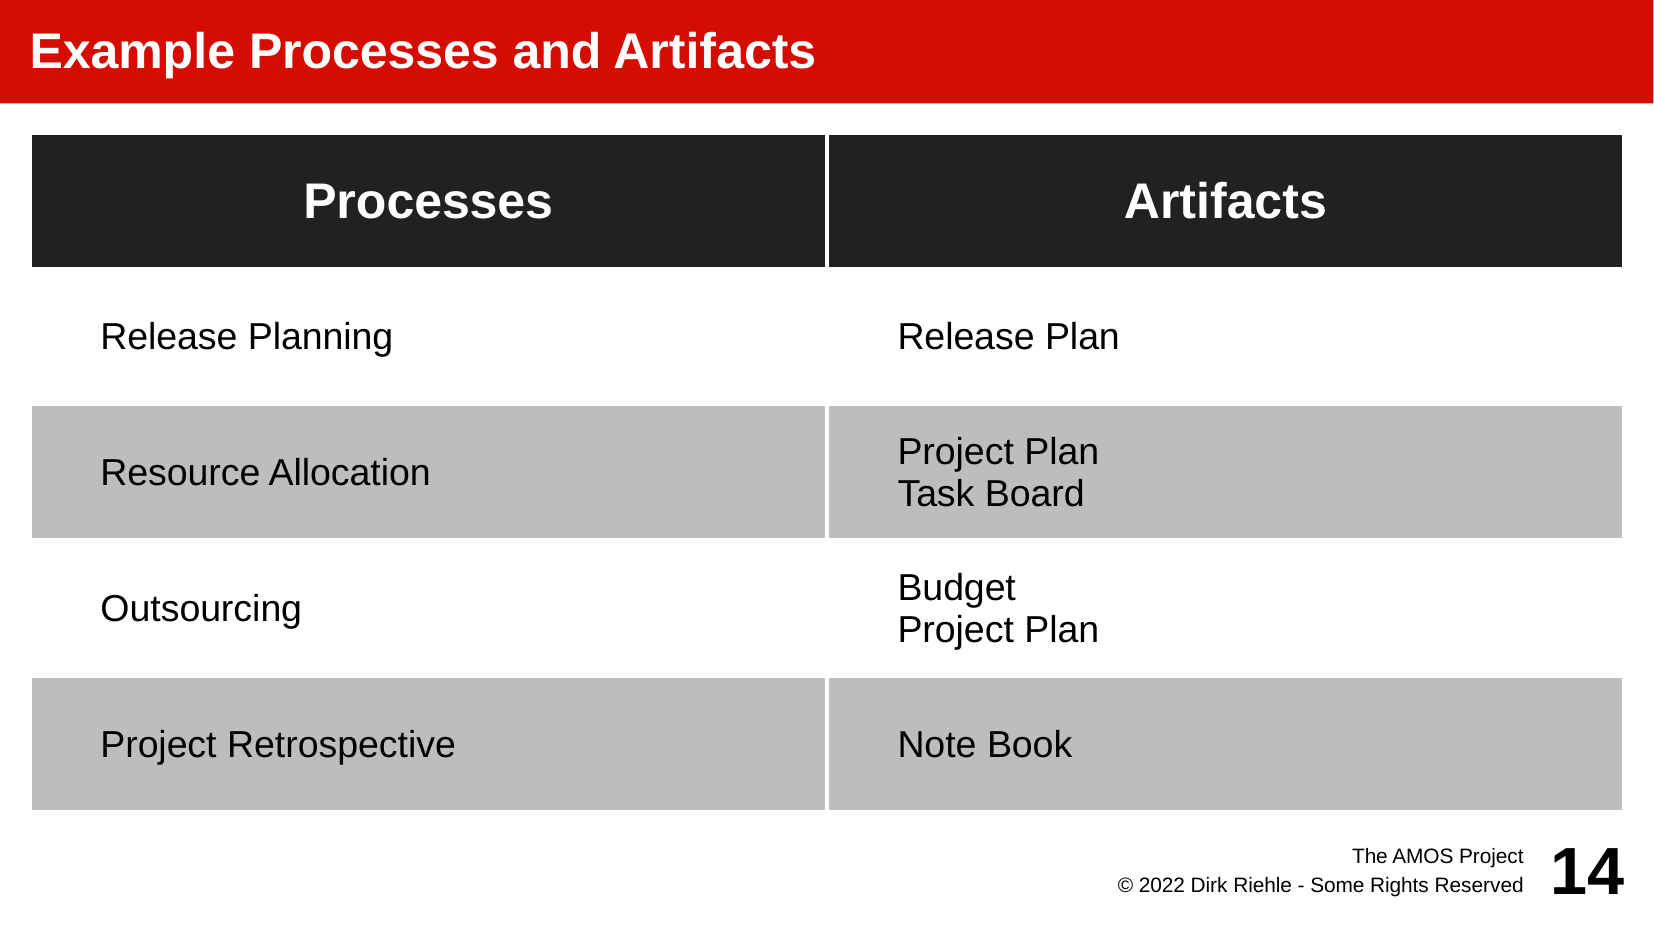

# Example Processes and Artifacts
| Processes | Artifacts |
| --- | --- |
| Release Planning | Release Plan |
| Resource Allocation | Project Plan Task Board |
| Outsourcing | Budget Project Plan |
| Project Retrospective | Note Book |
The AMOS Project
14
© 2022 Dirk Riehle - Some Rights Reserved